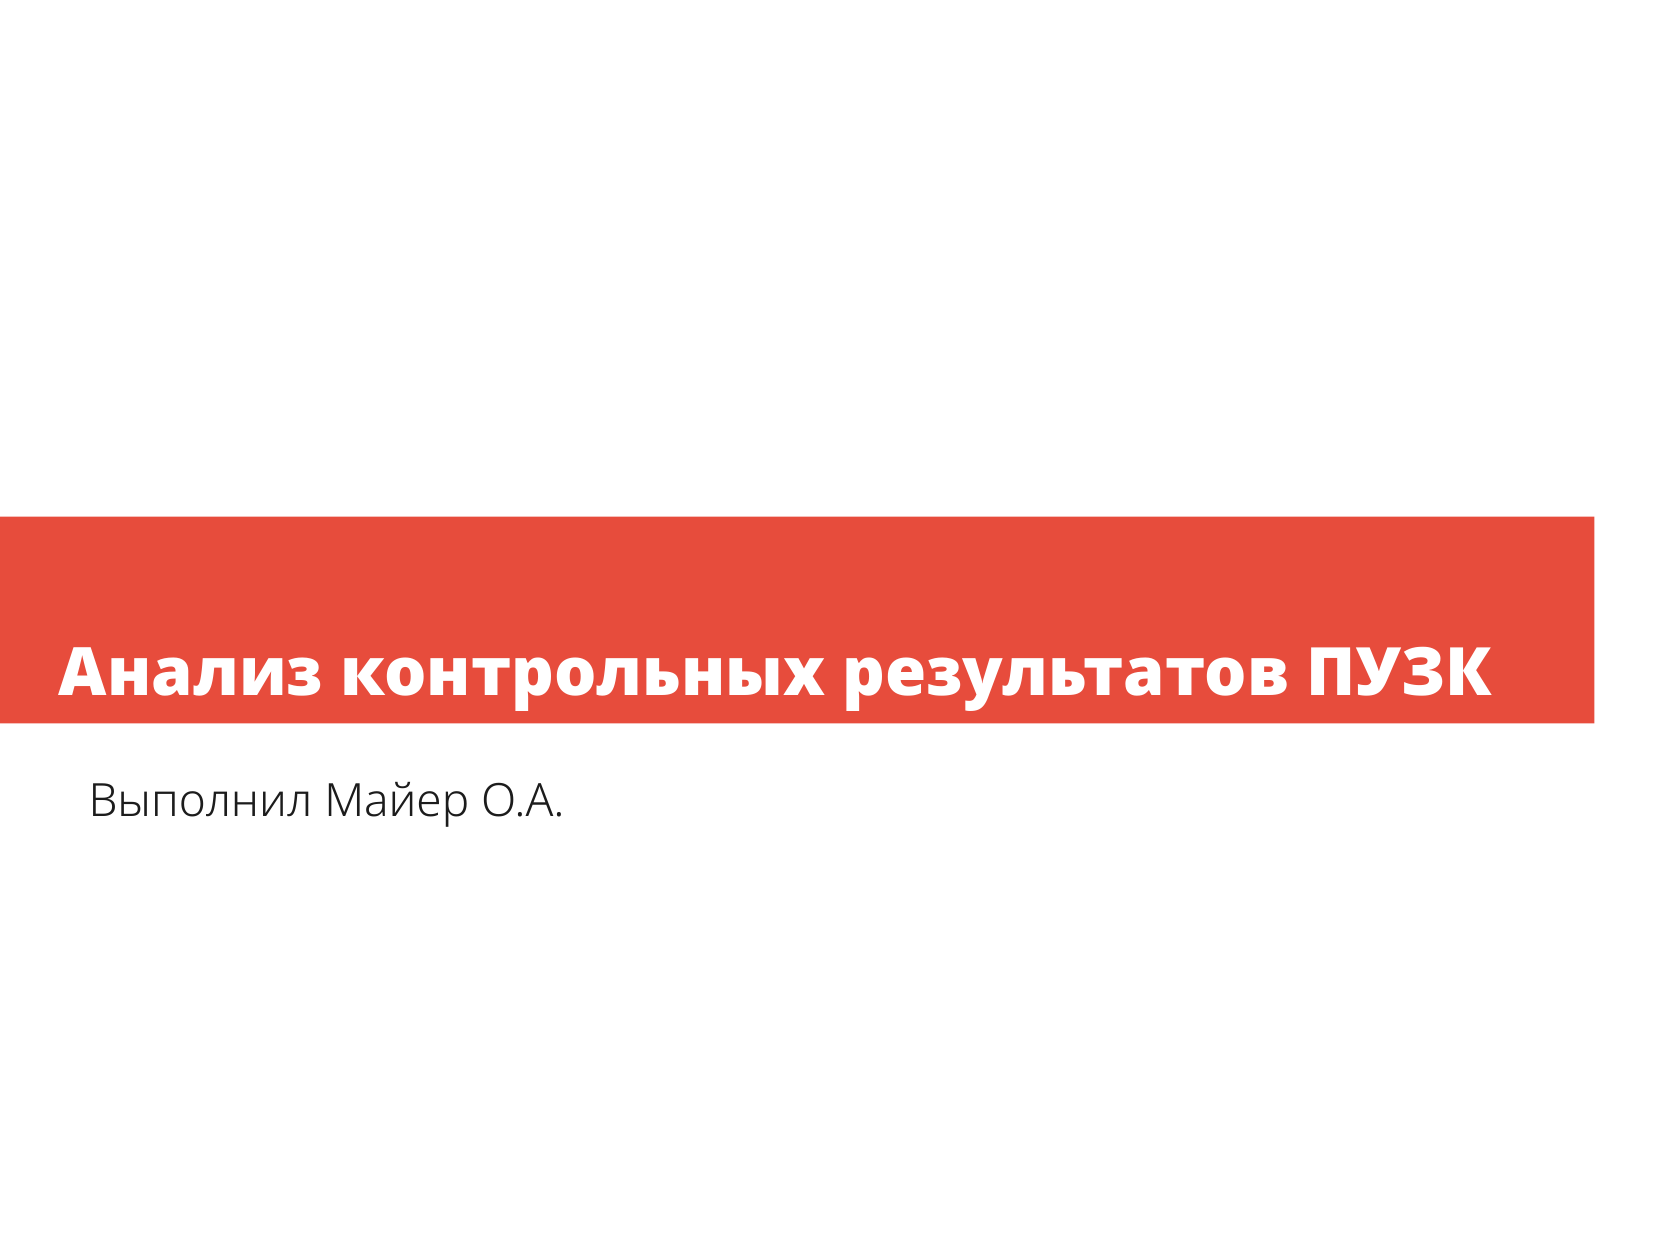

# Анализ контрольных результатов ПУЗК
Выполнил Майер О.А.